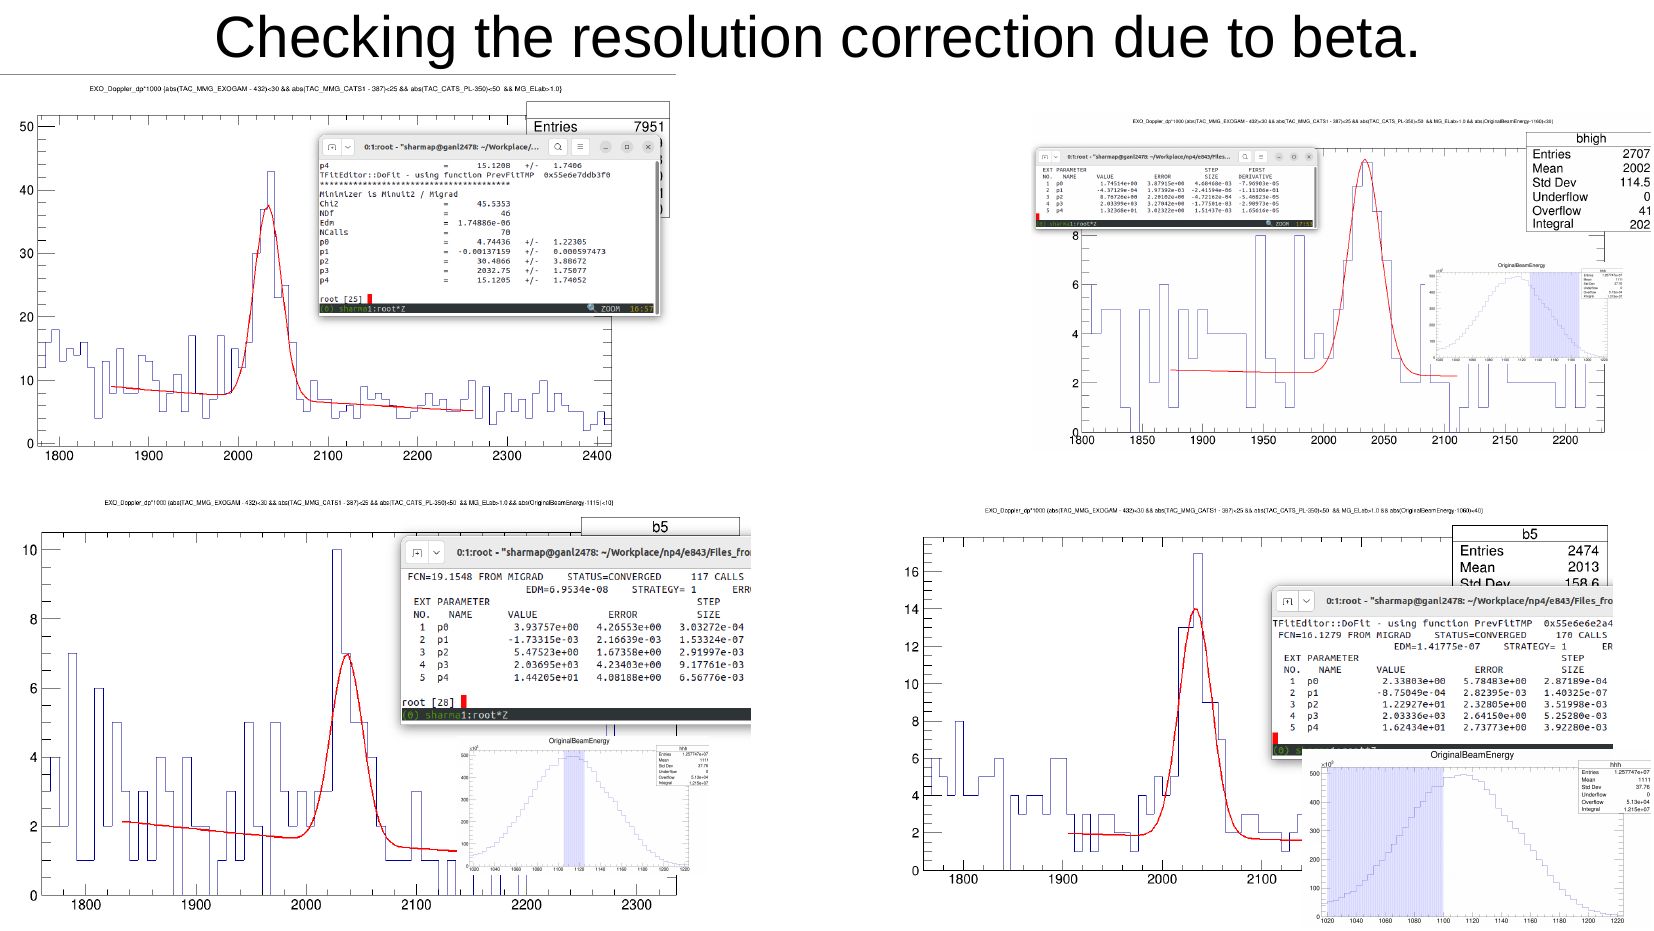

# Checking the resolution correction due to beta.